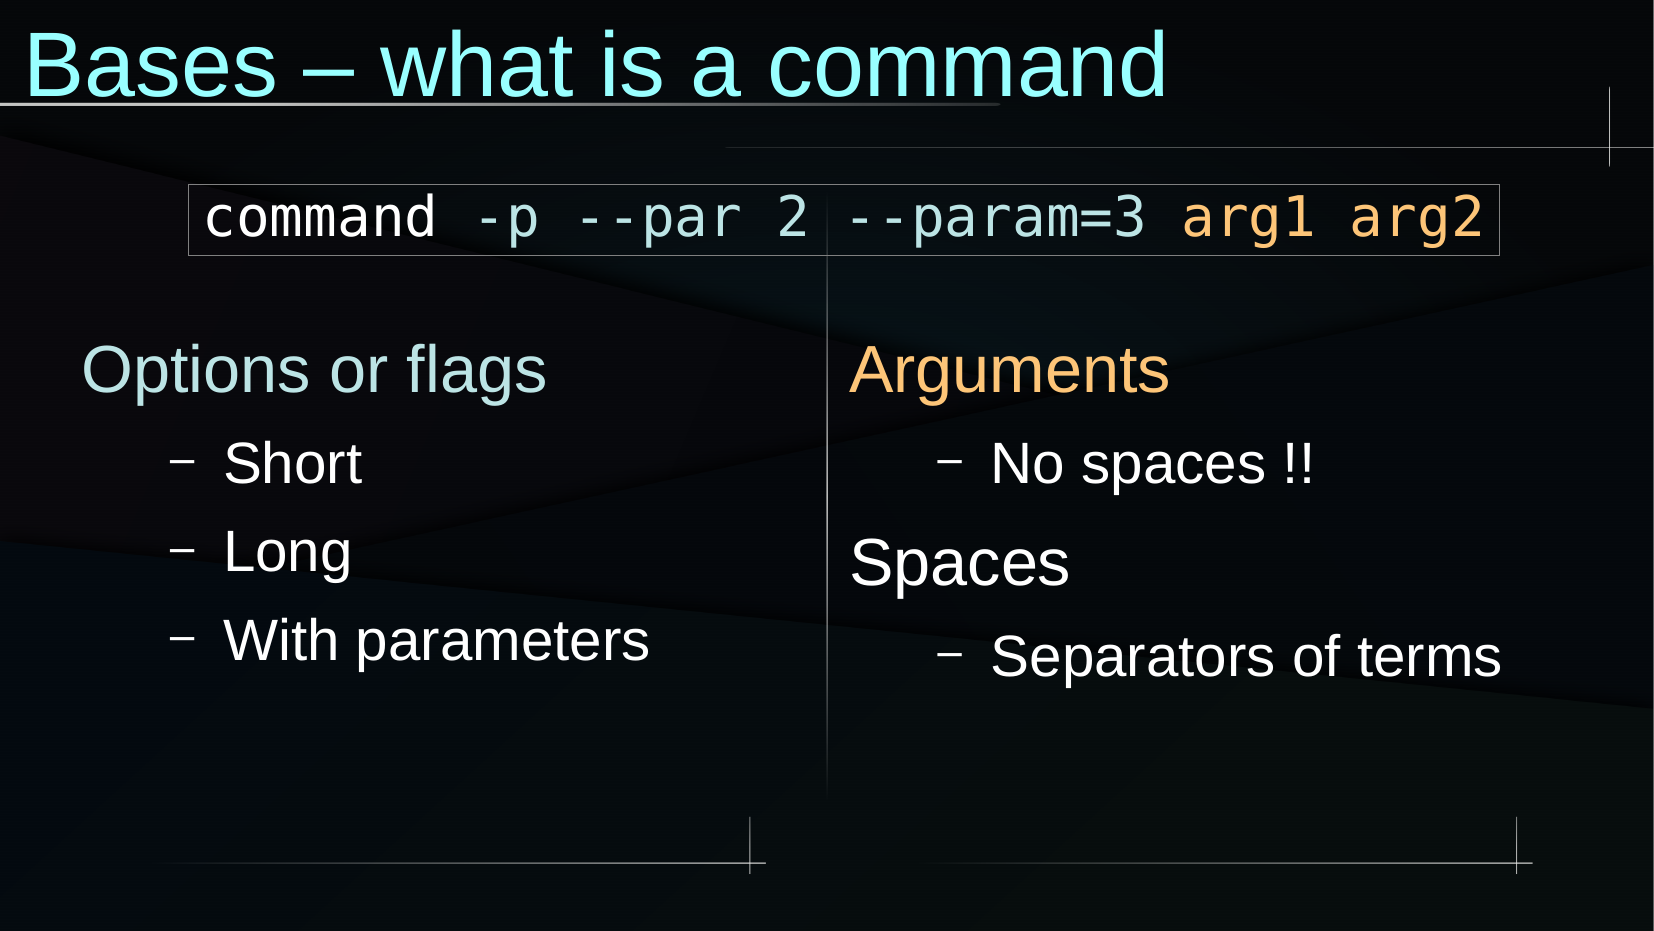

# Bases – what is a command
command -p --par 2 --param=3 arg1 arg2
Options or flags
Short
Long
With parameters
Arguments
No spaces !!
Spaces
Separators of terms